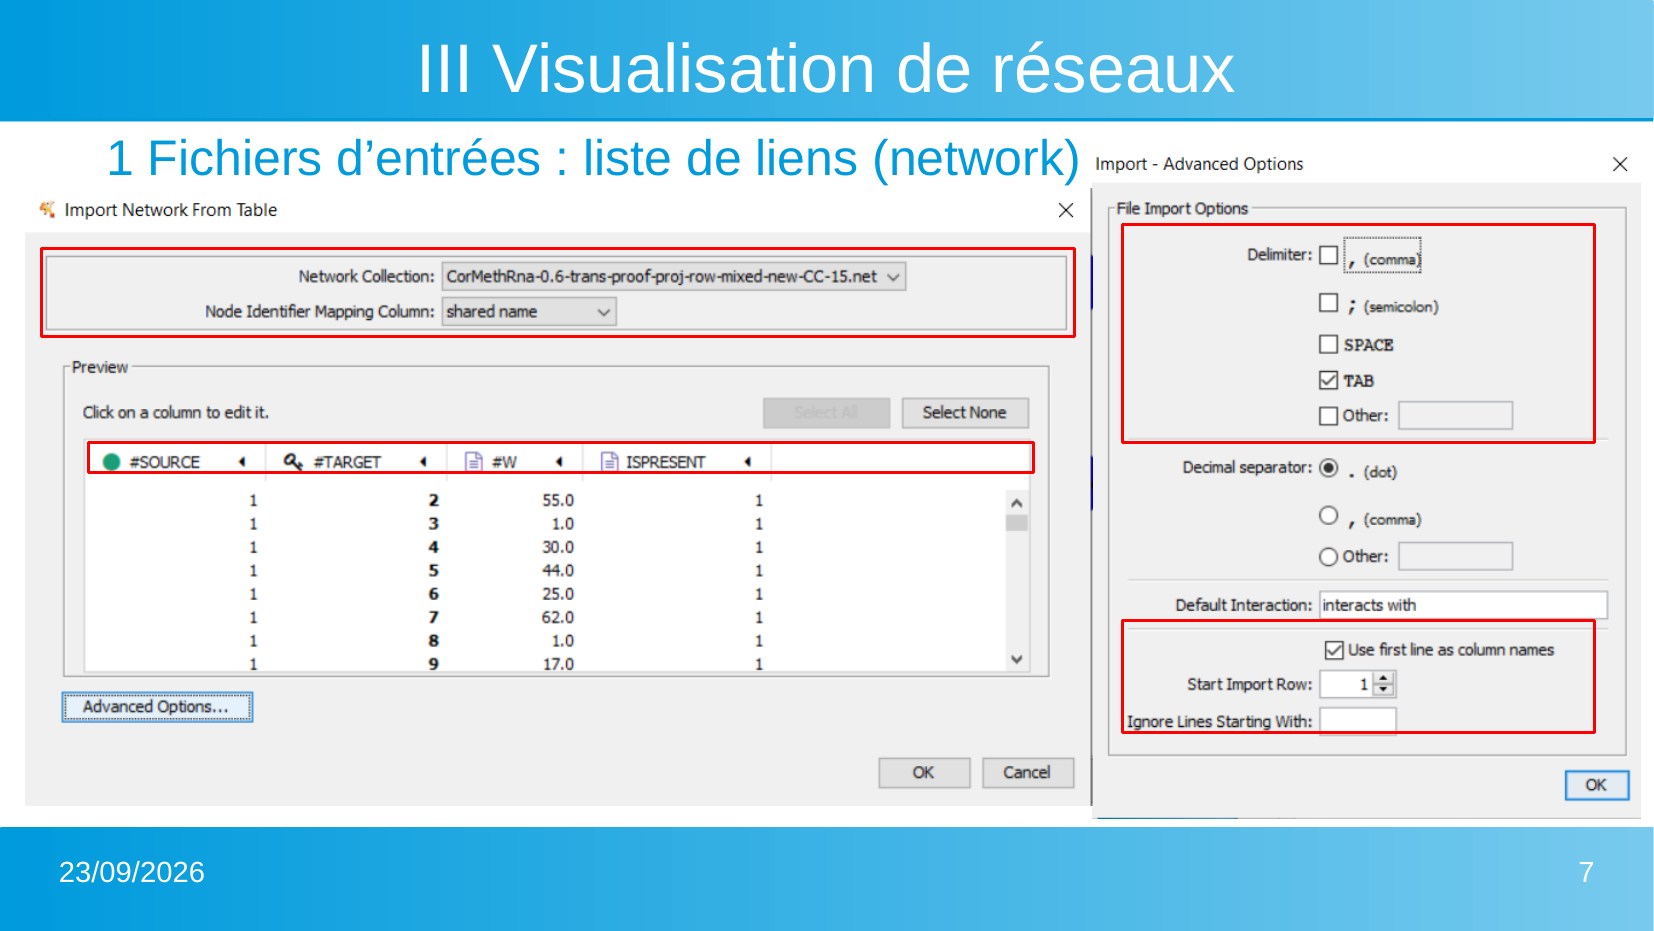

# III Visualisation de réseaux
1 Fichiers d’entrées : liste de liens (network)
7